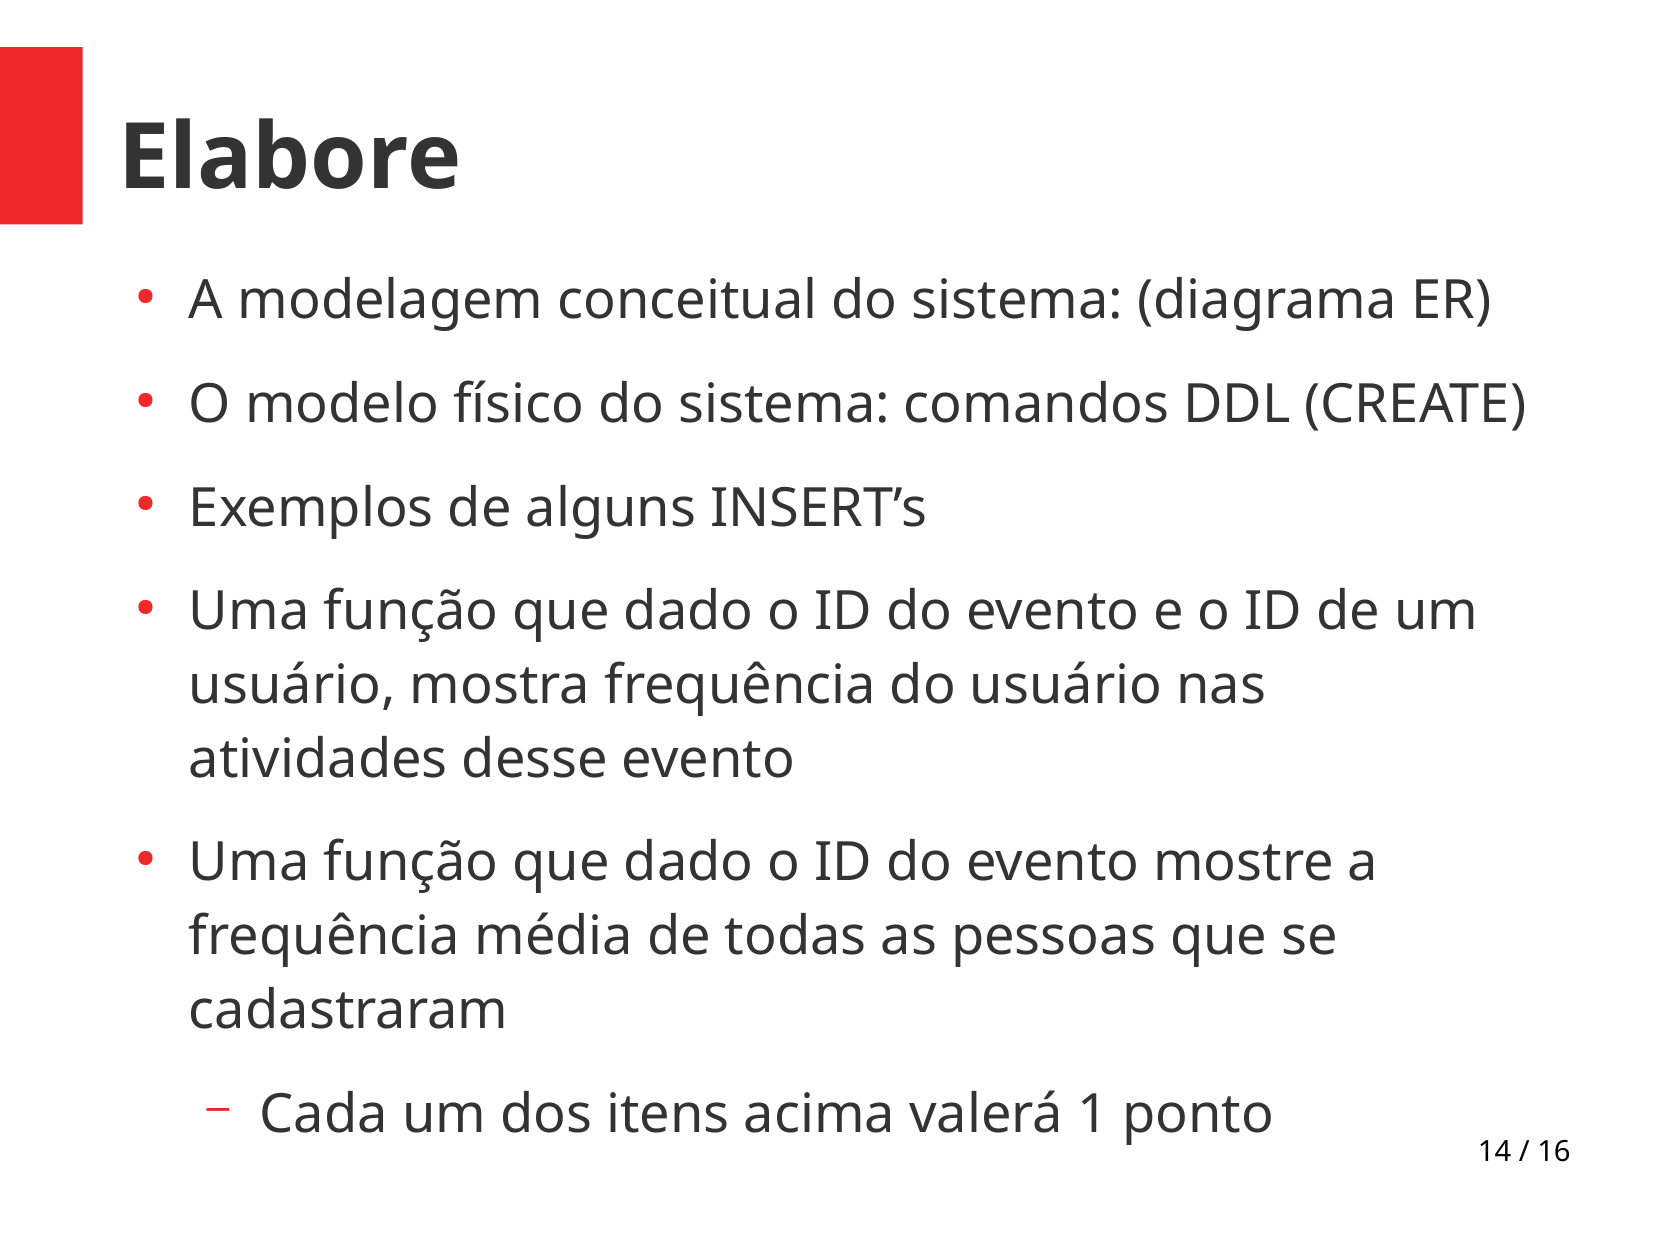

# Elabore
A modelagem conceitual do sistema: (diagrama ER)
O modelo físico do sistema: comandos DDL (CREATE)
Exemplos de alguns INSERT’s
Uma função que dado o ID do evento e o ID de um usuário, mostra frequência do usuário nas atividades desse evento
Uma função que dado o ID do evento mostre a frequência média de todas as pessoas que se cadastraram
Cada um dos itens acima valerá 1 ponto
14